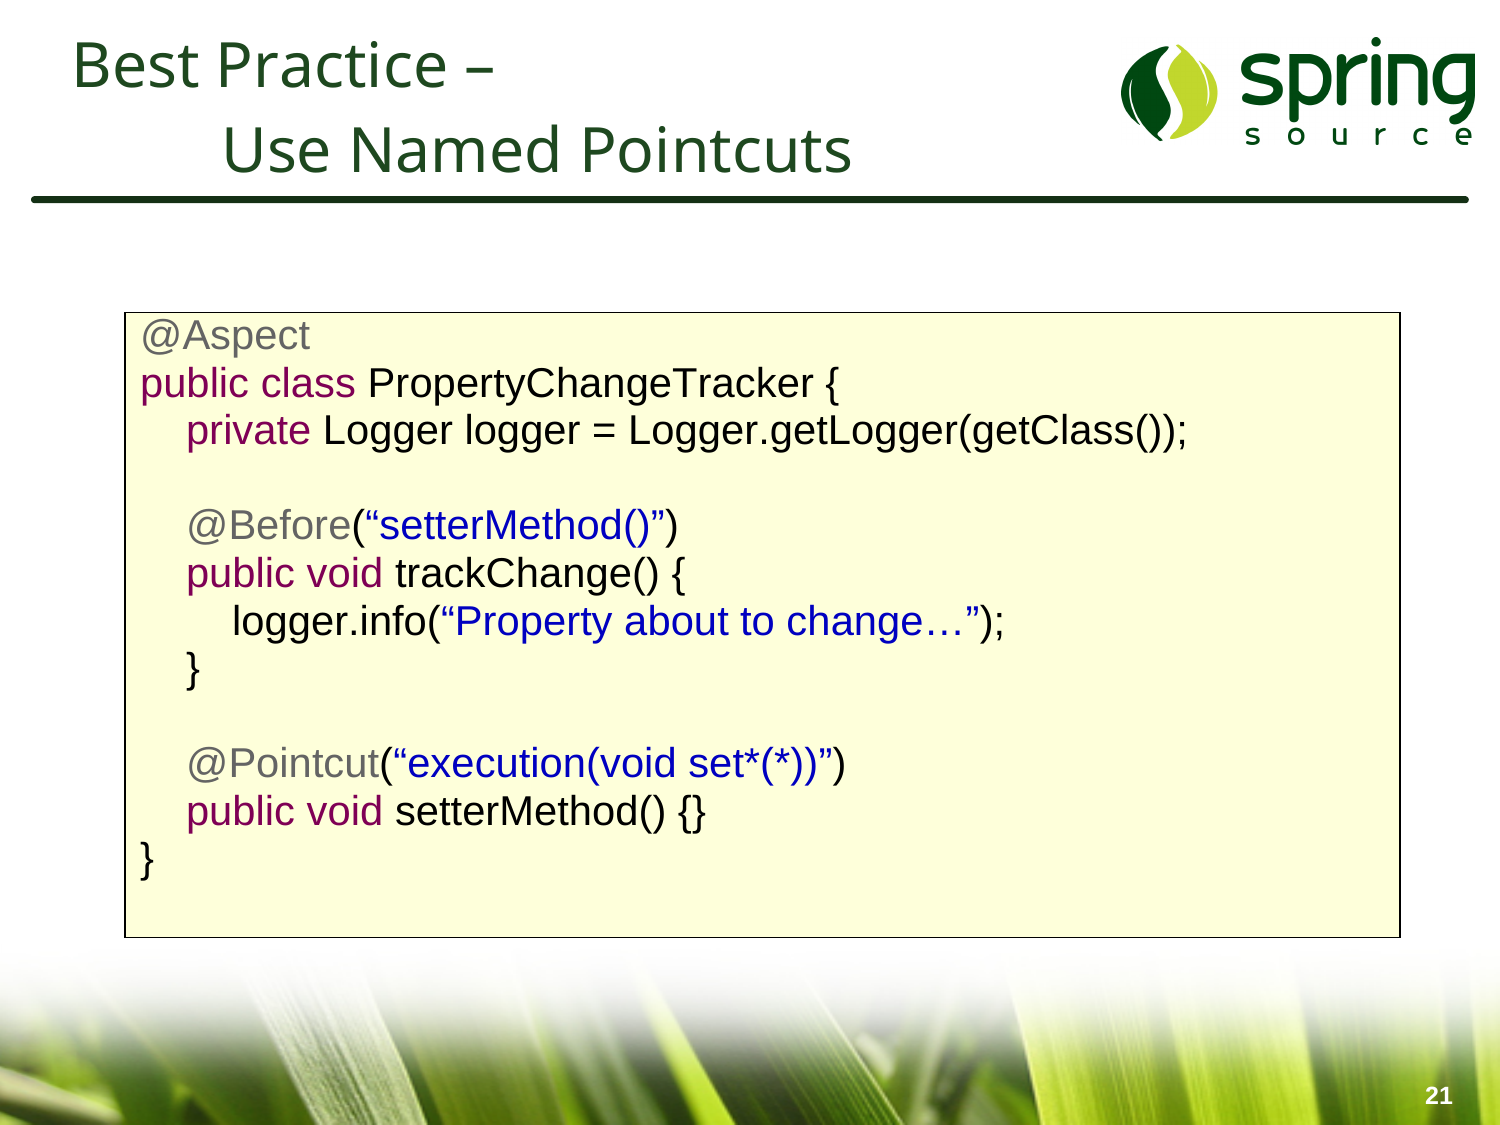

# Best Practice – Use Named Pointcuts
@Aspect
public class PropertyChangeTracker {
 private Logger logger = Logger.getLogger(getClass());
 @Before(“setterMethod()”)
 public void trackChange() {
 logger.info(“Property about to change…”);
 }
 @Pointcut(“execution(void set*(*))”)
 public void setterMethod() {}
}